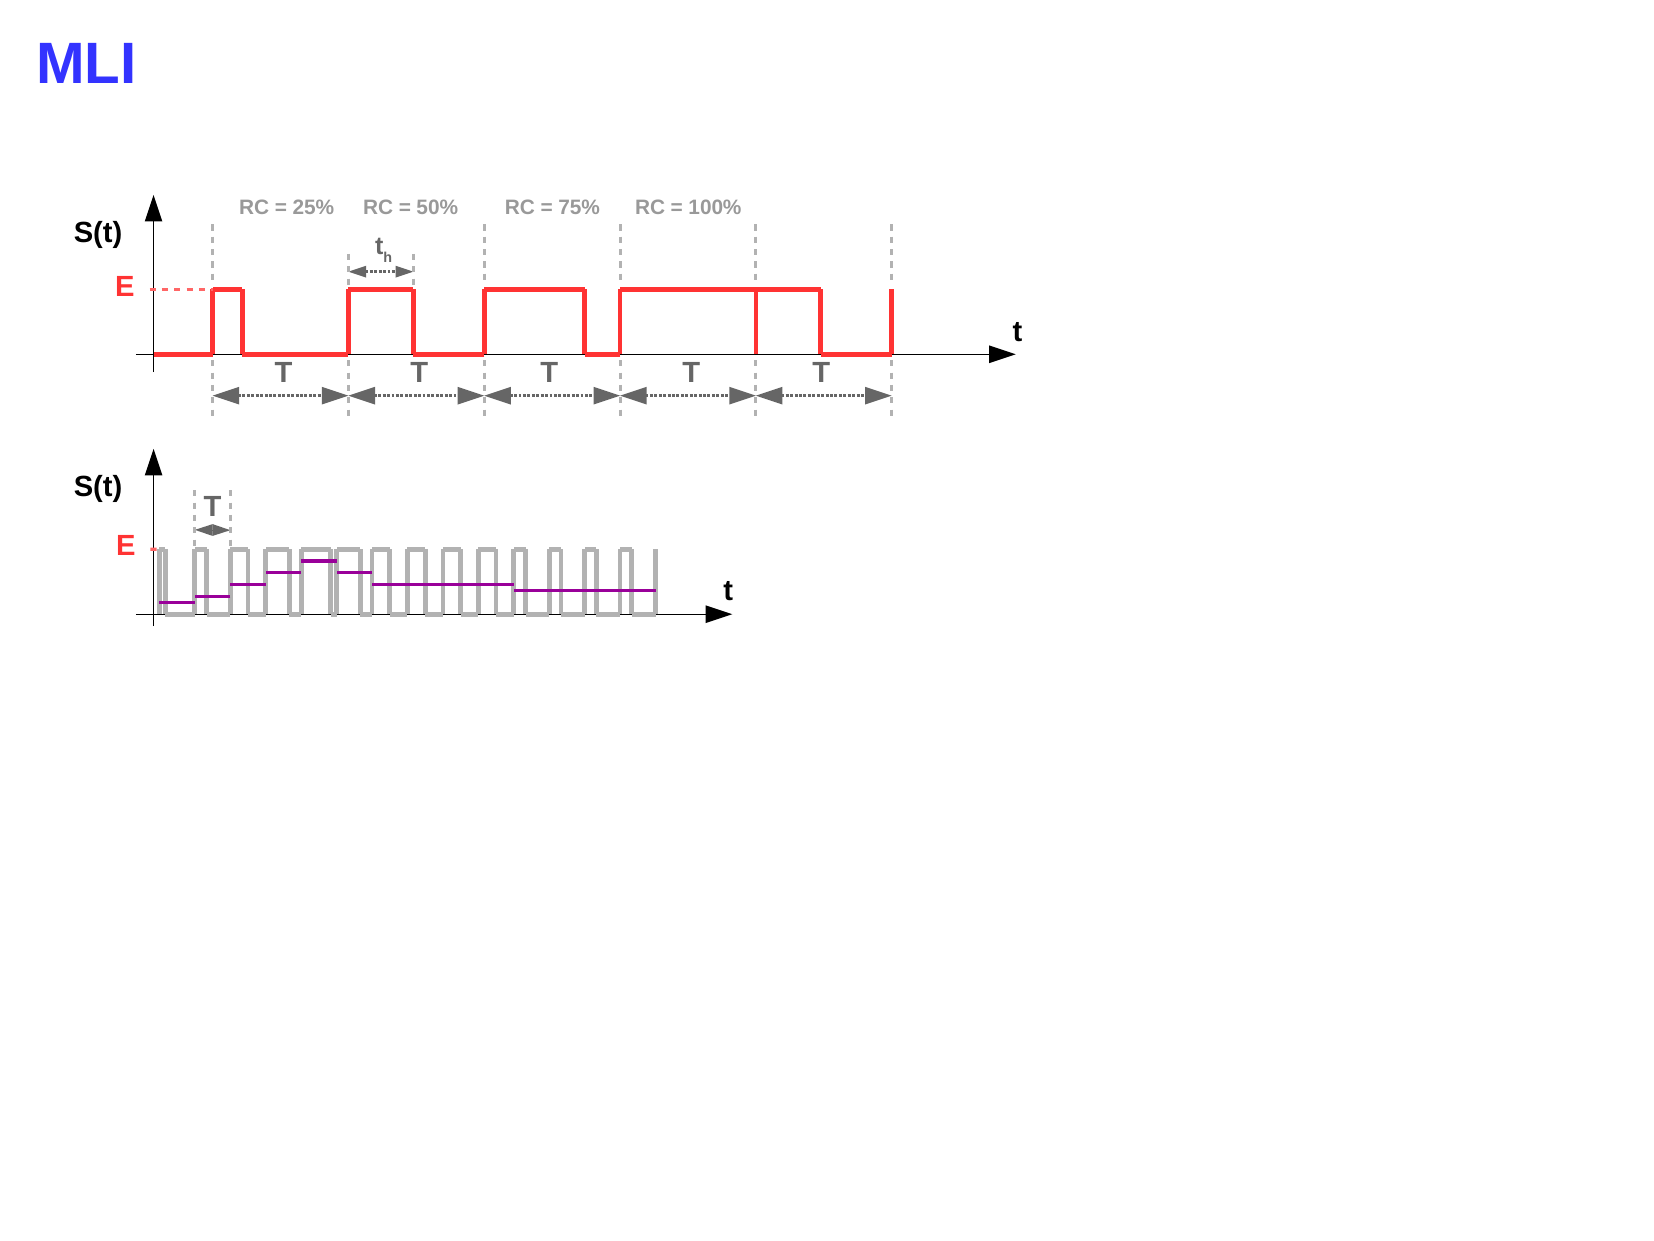

MLI
RC = 25%
RC = 50%
RC = 75%
RC = 100%
S(t)
th
E
t
T
T
T
T
T
S(t)
T
E
t